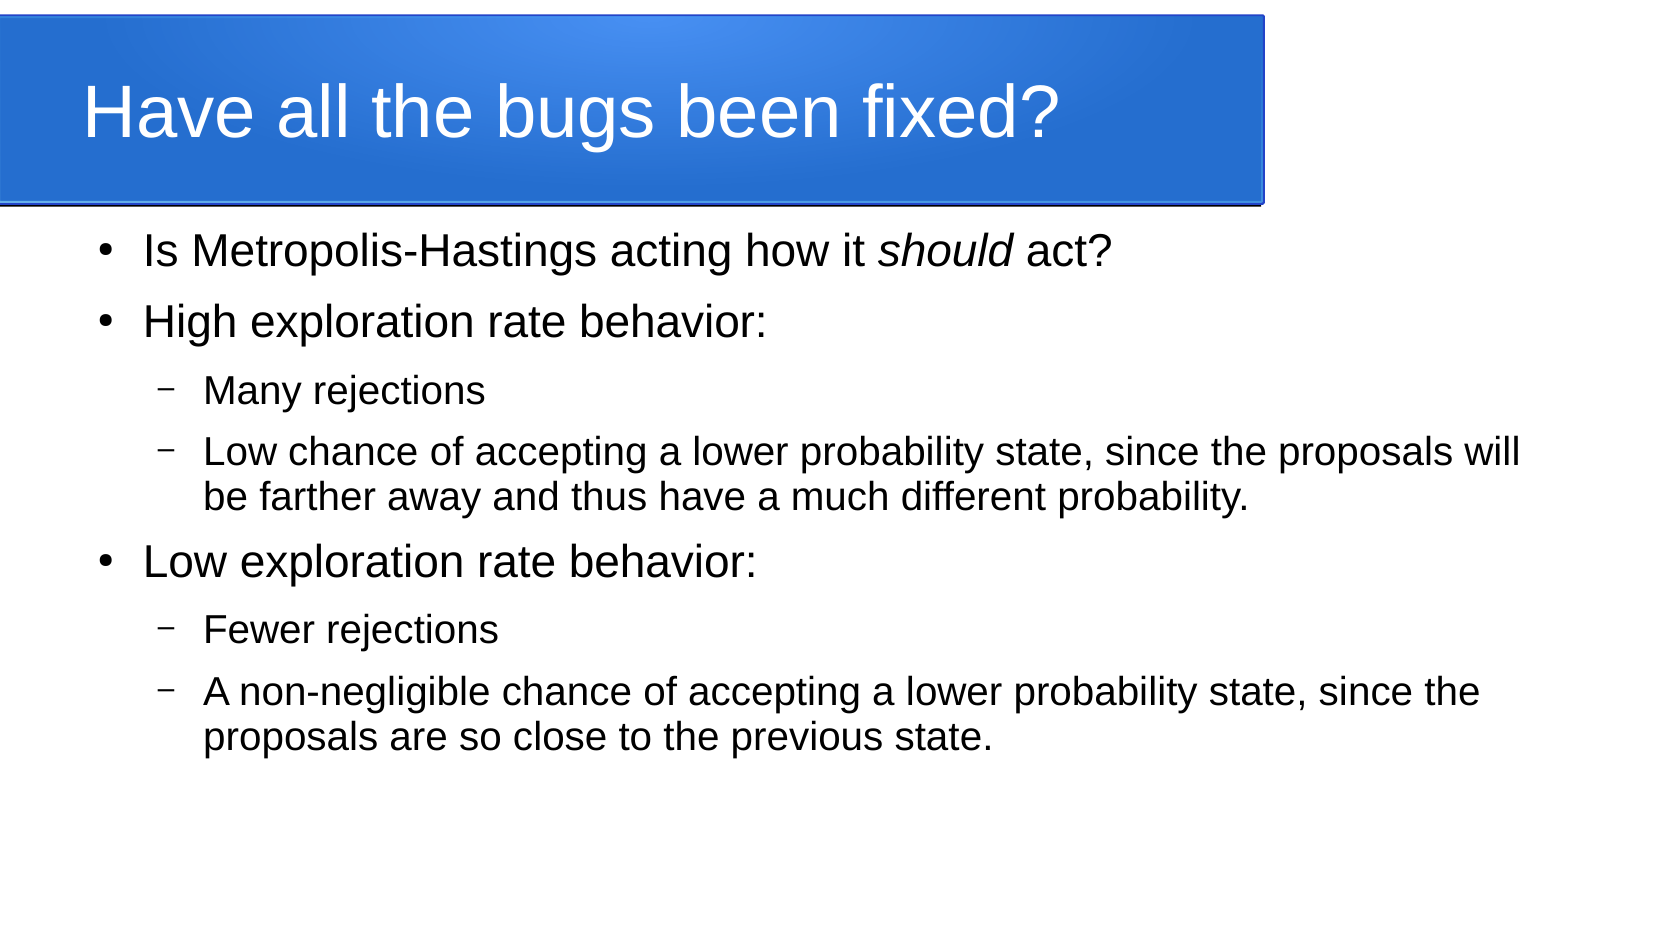

# Have all the bugs been fixed?
Is Metropolis-Hastings acting how it should act?
High exploration rate behavior:
Many rejections
Low chance of accepting a lower probability state, since the proposals will be farther away and thus have a much different probability.
Low exploration rate behavior:
Fewer rejections
A non-negligible chance of accepting a lower probability state, since the proposals are so close to the previous state.